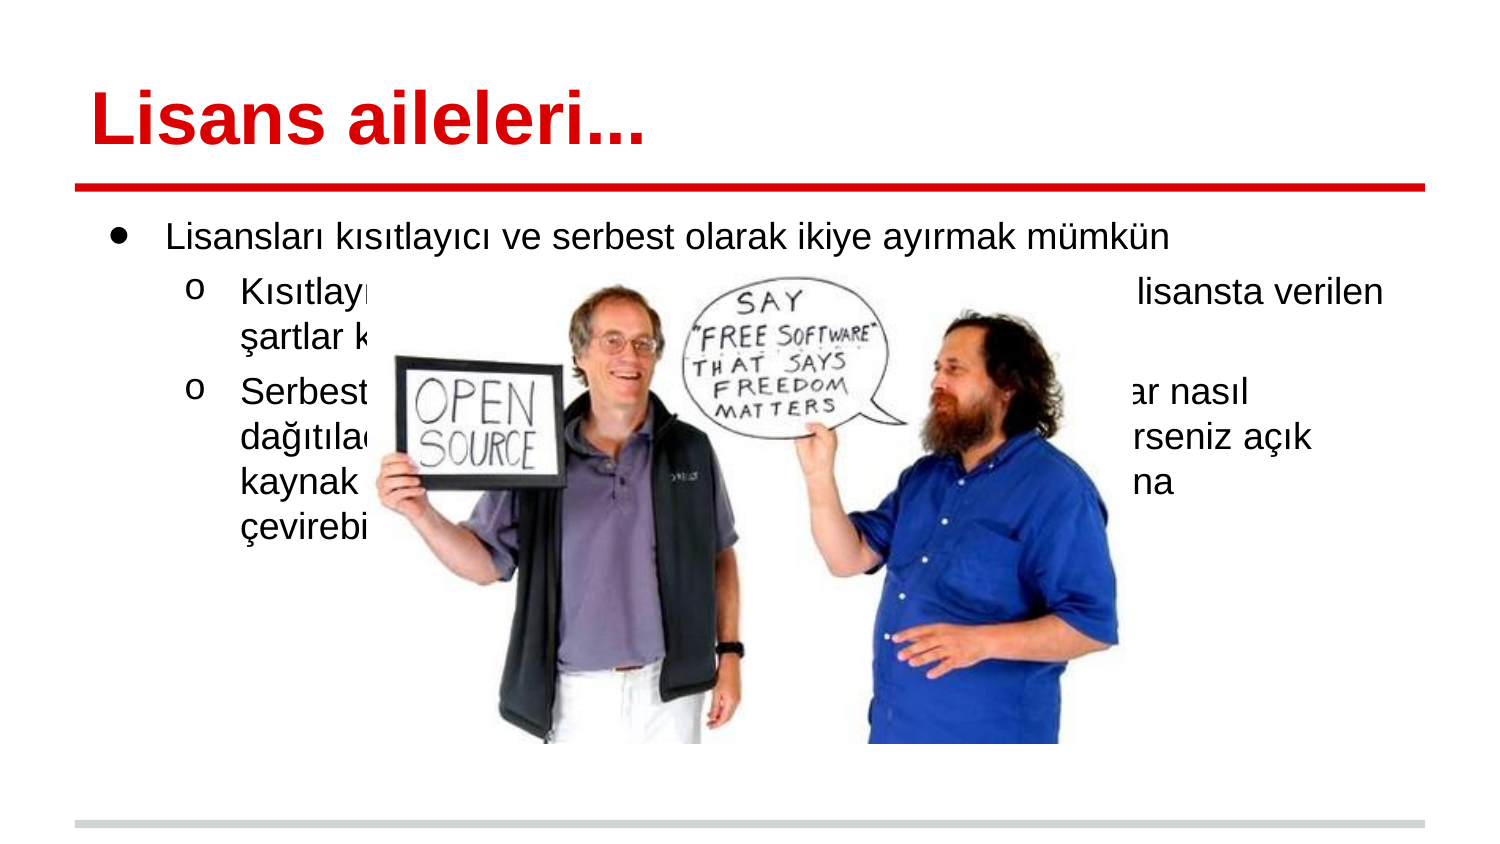

# Lisans aileleri...
Lisansları kısıtlayıcı ve serbest olarak ikiye ayırmak mümkün
Kısıtlayıcı lisanslarda yazılımı alan kişi yazılımı ancak lisansta verilen şartlar kapsamında yeniden dağıtabilir. Bu lisans
Serbest lisanslarda ise yazılımın lisansı yazılımın tekrar nasıl dağıtılacağı konusunda bir kısıtlama koymamıştır. İsterseniz açık kaynak kodlu aldığınız bir yazılımı kapalı kaynak koduna çevirebilirsiniz!